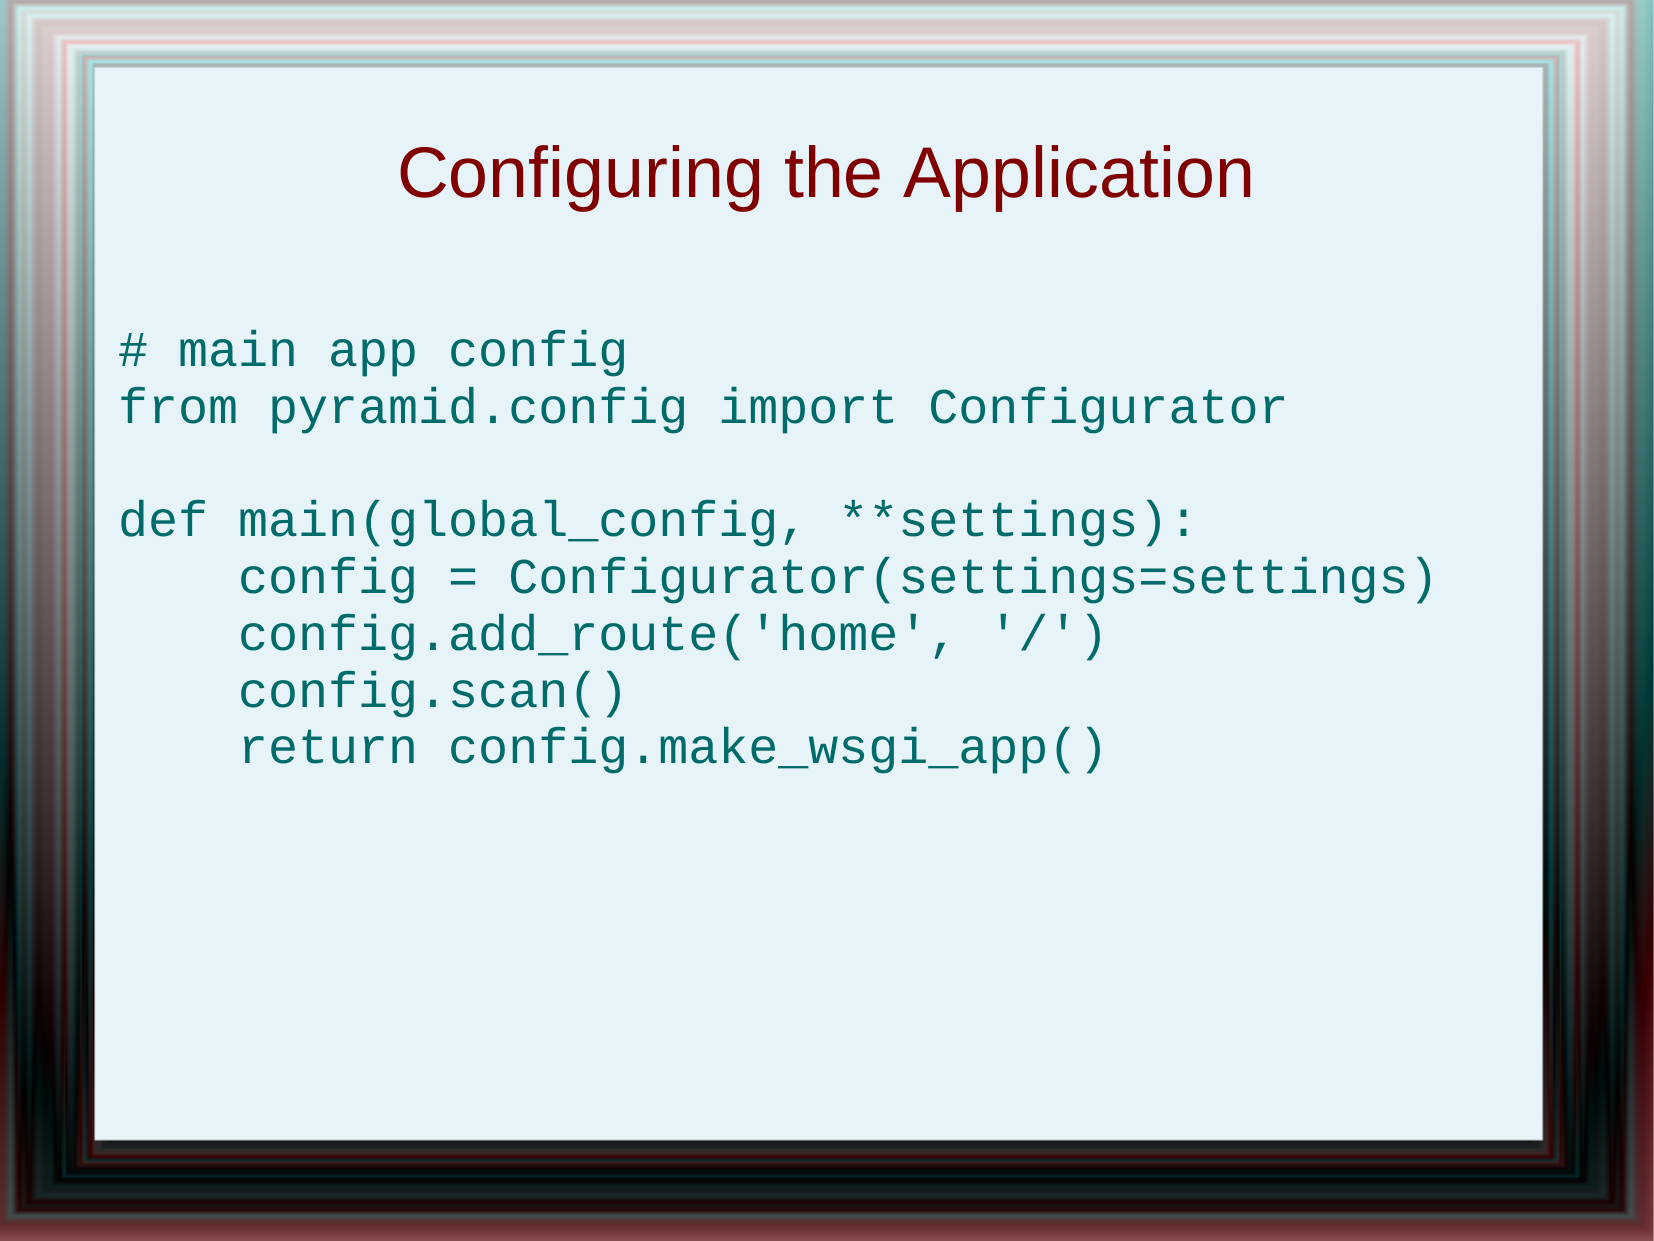

# Configuring the Application
# main app config from pyramid.config import Configurator def main(global_config, **settings): config = Configurator(settings=settings) config.add_route('home', '/') config.scan() return config.make_wsgi_app()